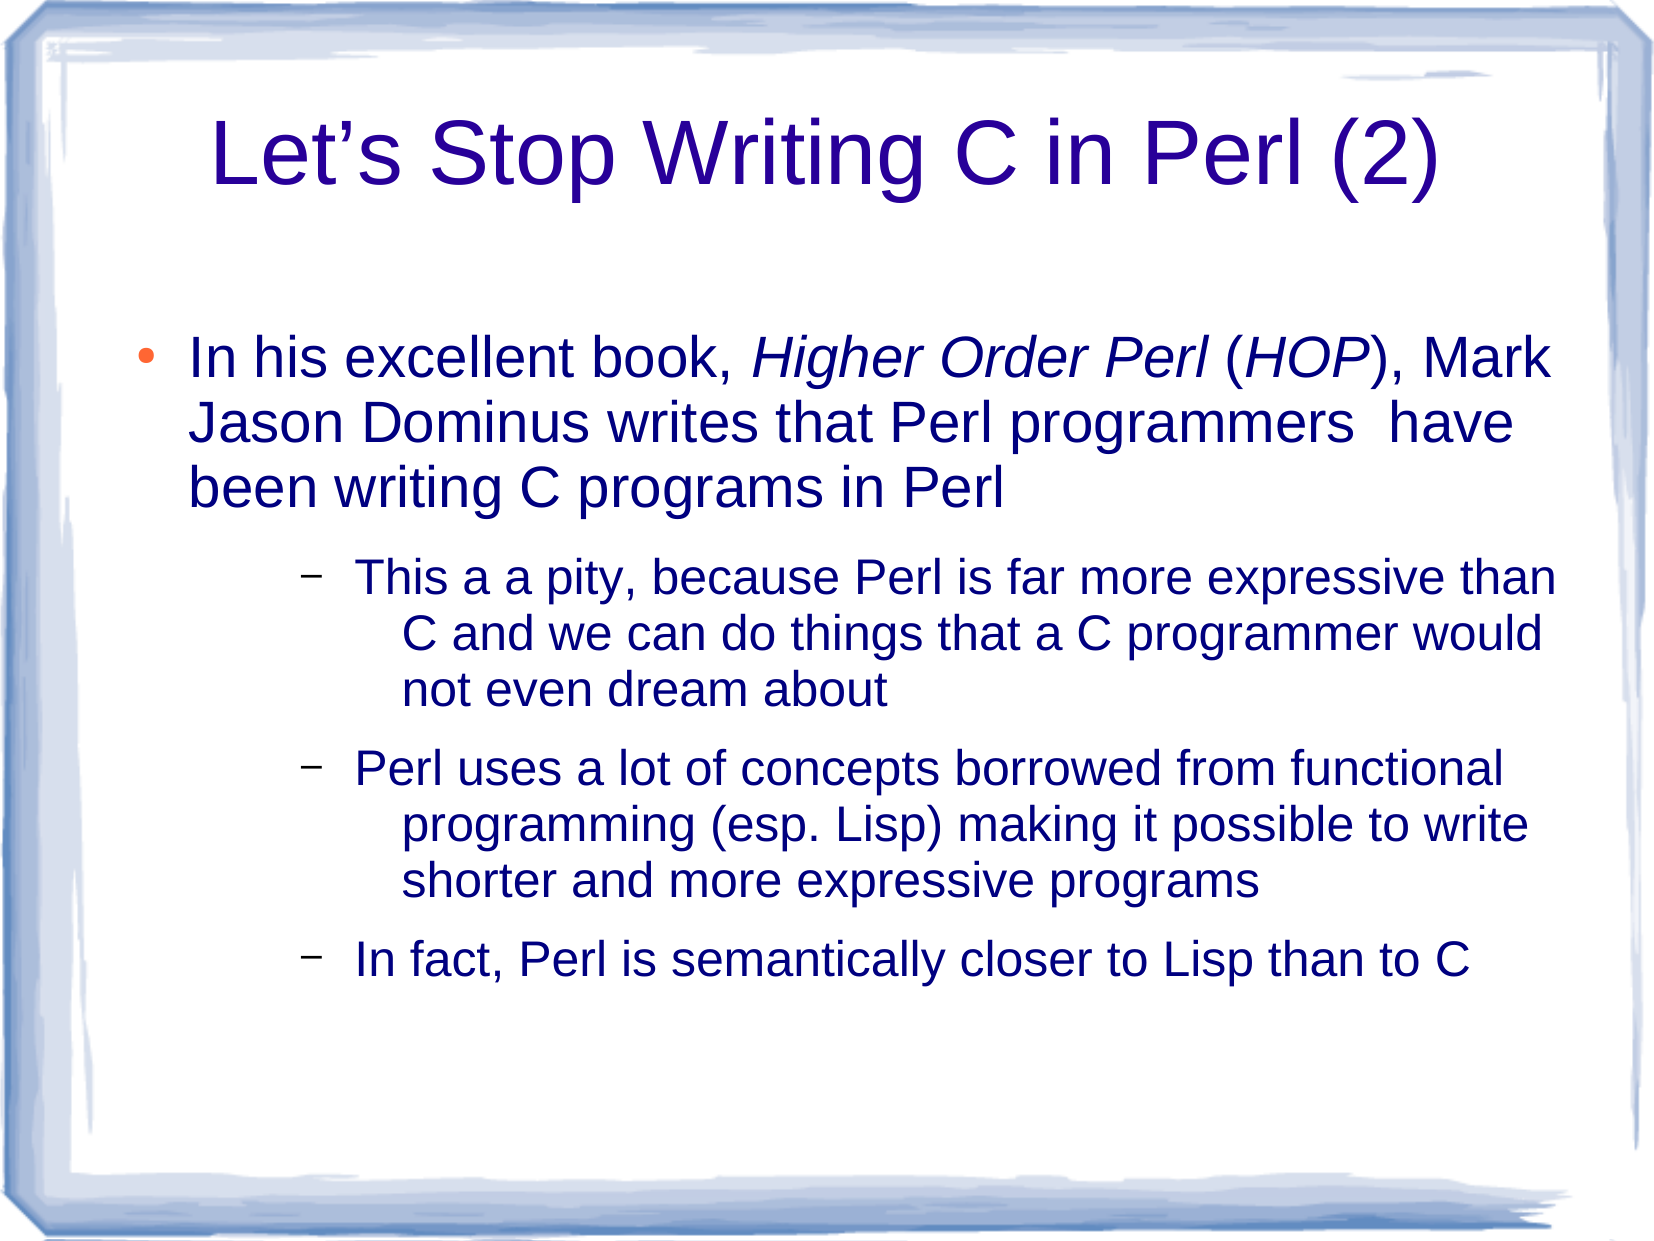

# Let’s Stop Writing C in Perl (2)
In his excellent book, Higher Order Perl (HOP), Mark Jason Dominus writes that Perl programmers have been writing C programs in Perl
This a a pity, because Perl is far more expressive than C and we can do things that a C programmer would not even dream about
Perl uses a lot of concepts borrowed from functional programming (esp. Lisp) making it possible to write shorter and more expressive programs
In fact, Perl is semantically closer to Lisp than to C